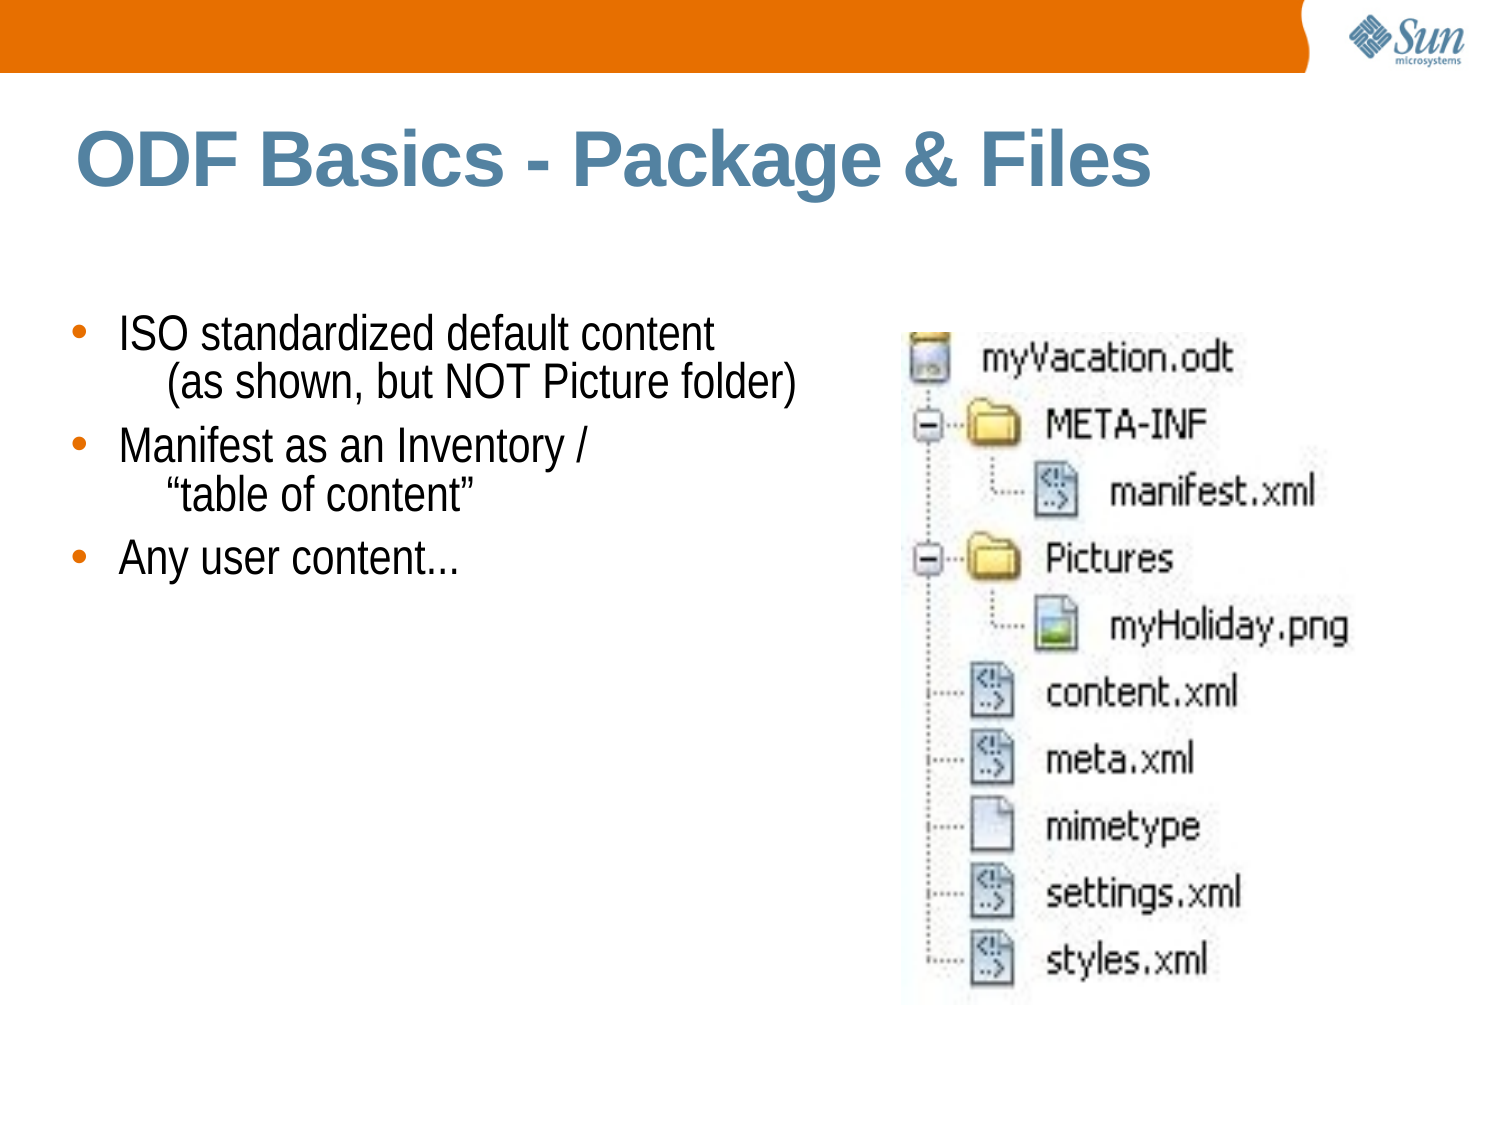

# ODF Basics - Package & Files
ISO standardized default content
(as shown, but NOT Picture folder)
Manifest as an Inventory /
“table of content”
Any user content...